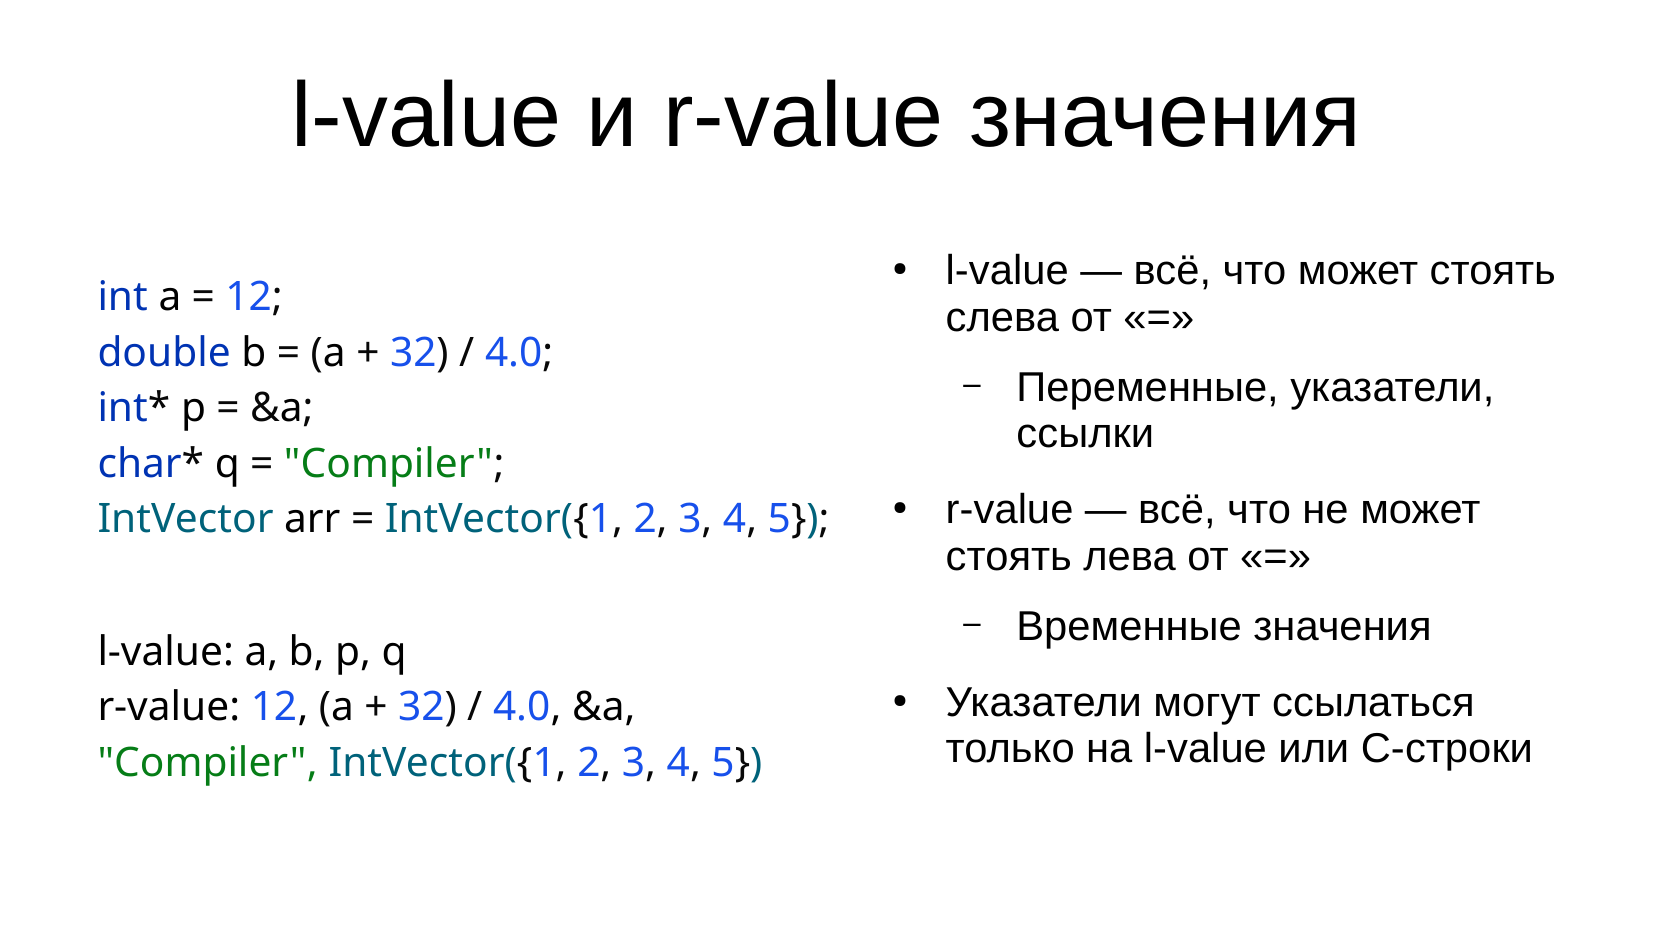

# l-value и r-value значения
l-value — всё, что может стоять слева от «=»
Переменные, указатели, ссылки
r-value — всё, что не может стоять лева от «=»
Временные значения
Указатели могут ссылаться только на l-value или C-строки
int a = 12;
double b = (a + 32) / 4.0;
int* p = &a;
char* q = "Compiler";
IntVector arr = IntVector({1, 2, 3, 4, 5});
l-value: a, b, p, q
r-value: 12, (a + 32) / 4.0, &a, "Compiler", IntVector({1, 2, 3, 4, 5})